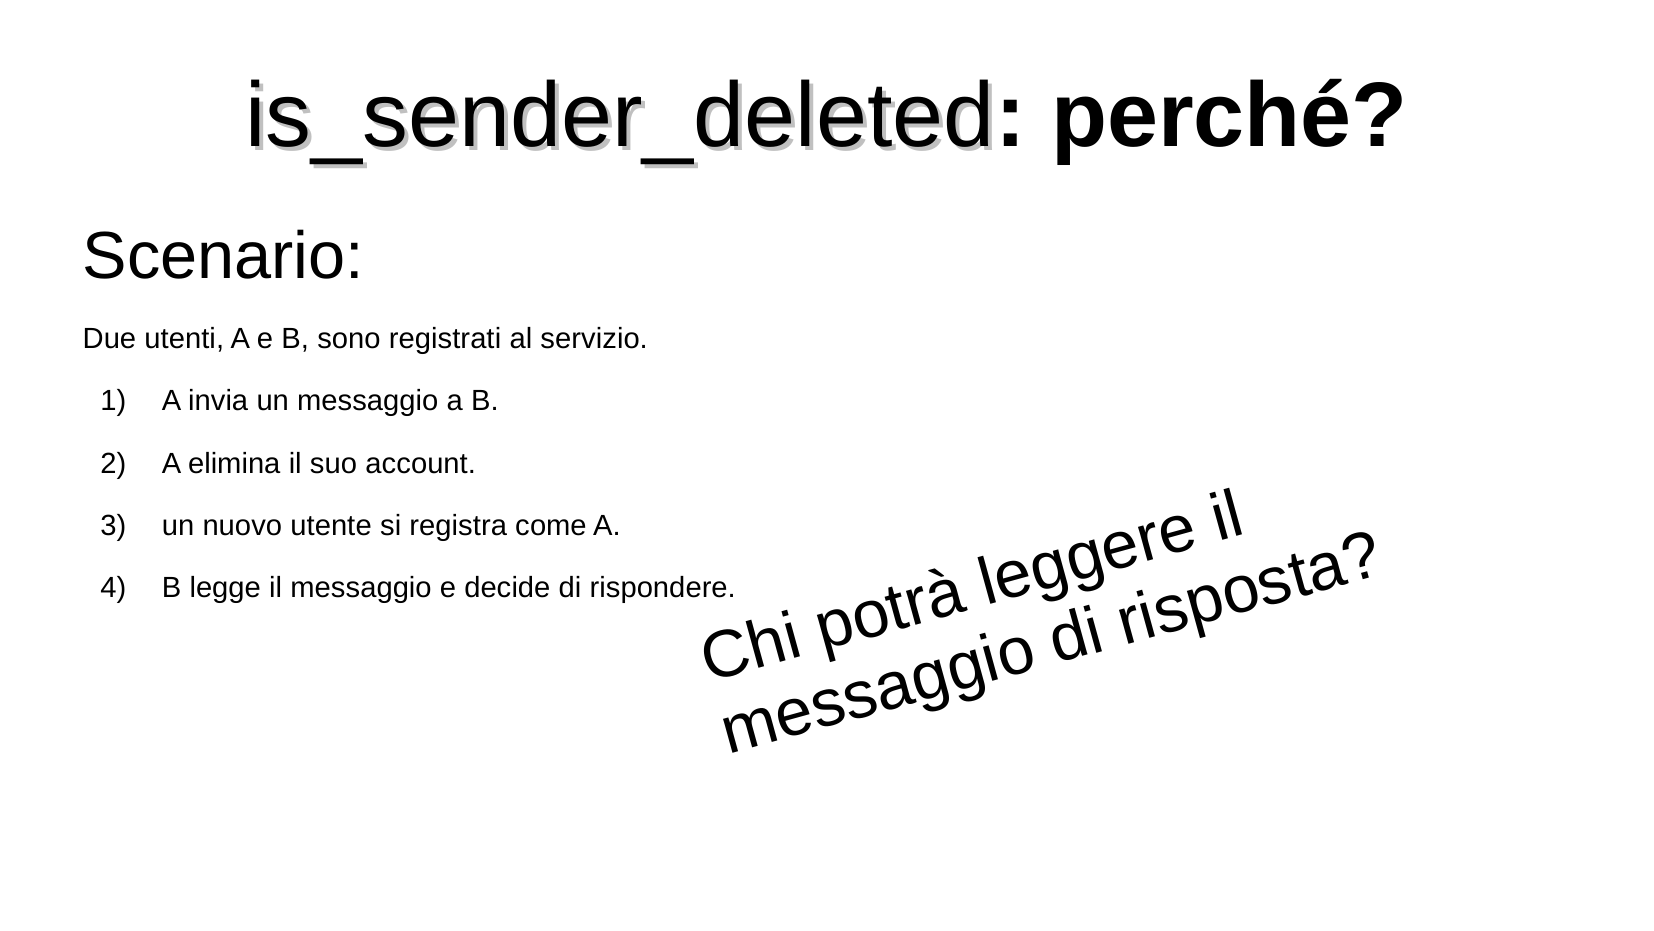

# is_sender_deleted: perché?
Scenario:
Due utenti, A e B, sono registrati al servizio.
 A invia un messaggio a B.
 A elimina il suo account.
 un nuovo utente si registra come A.
 B legge il messaggio e decide di rispondere.
Chi potrà leggere il messaggio di risposta?